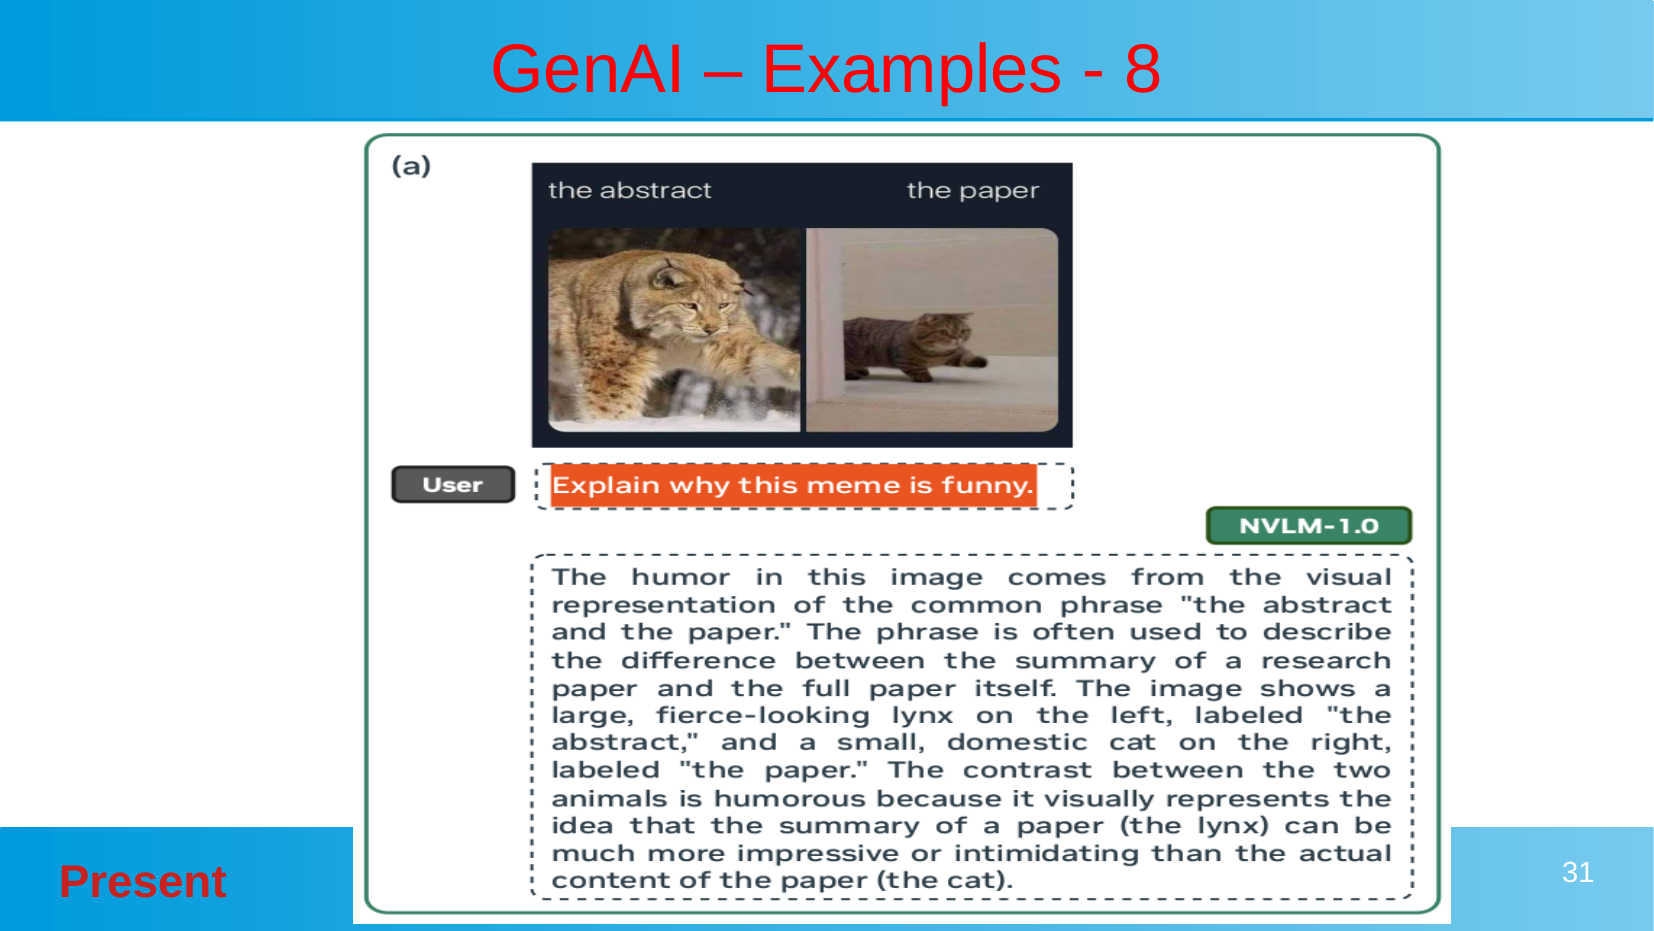

# GenAI – Examples - 8
31